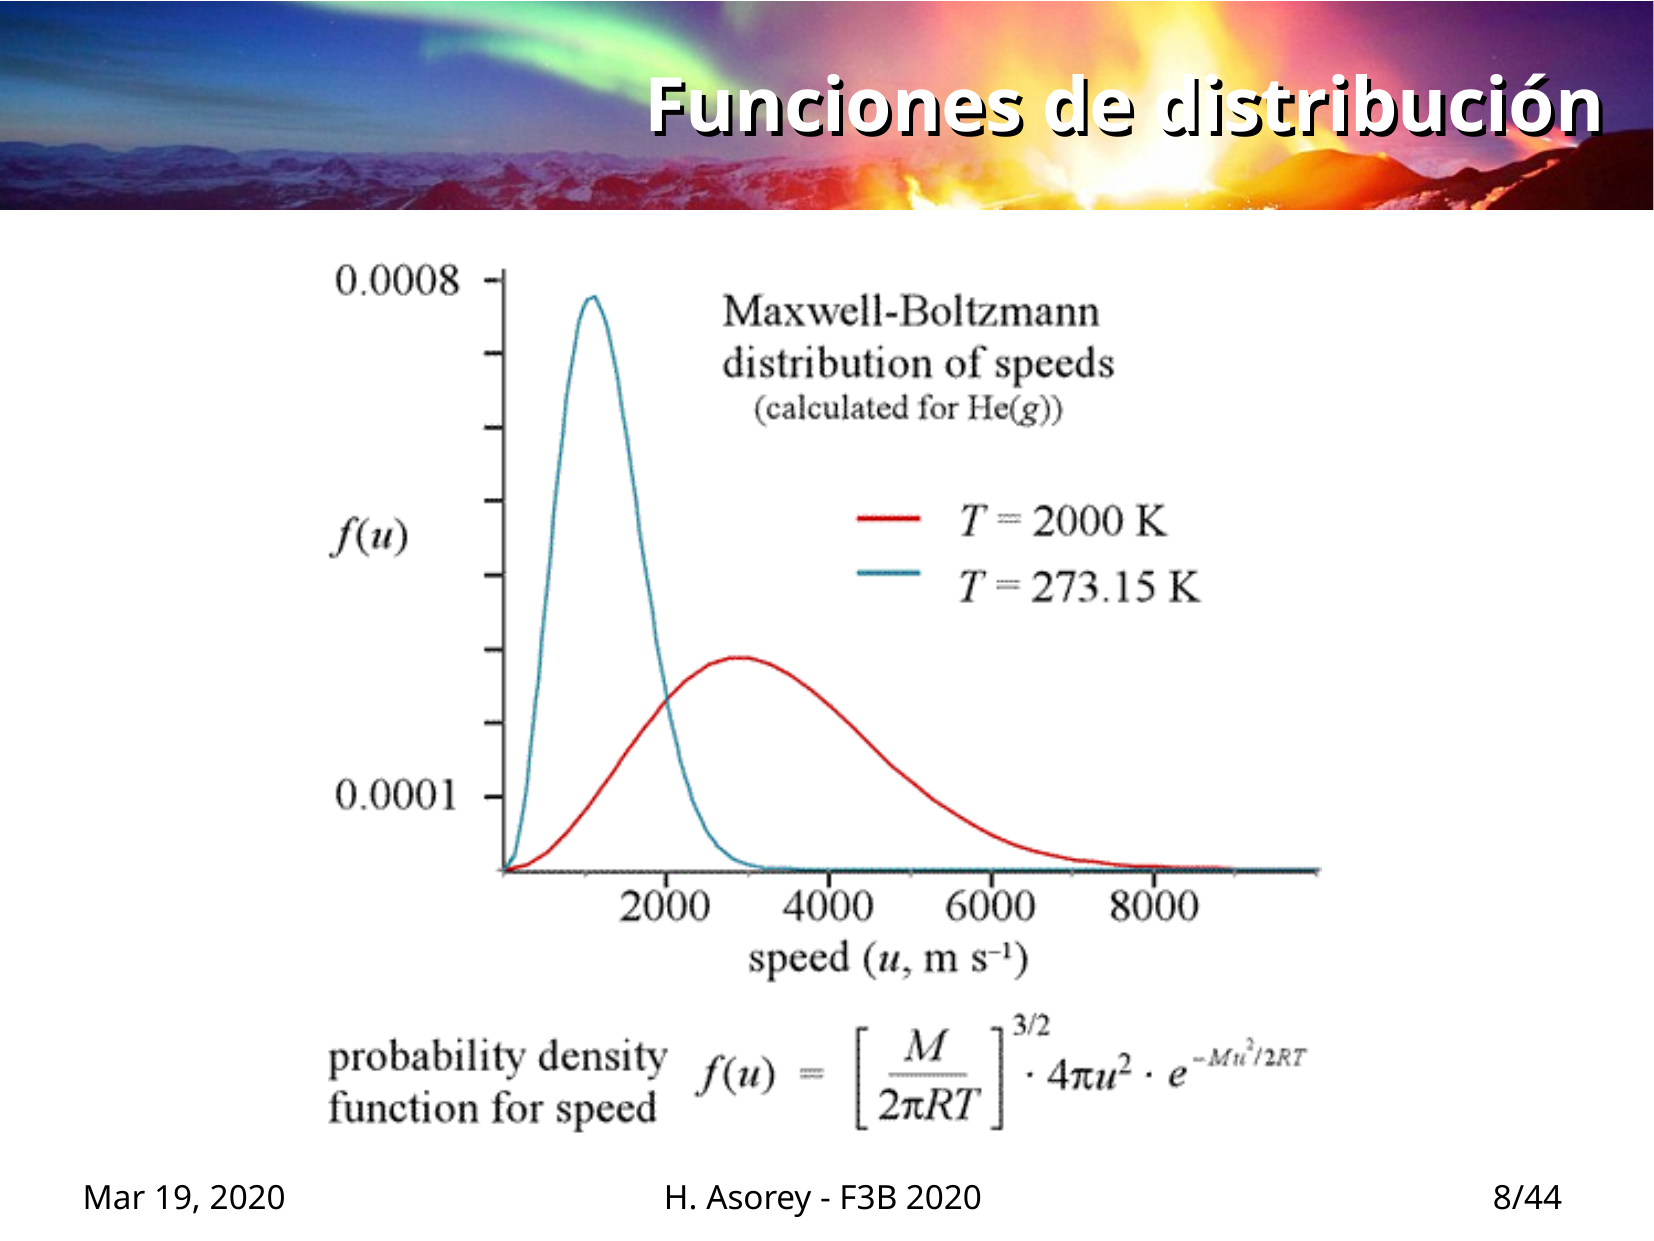

# Funciones de distribución
Mar 19, 2020
H. Asorey - F3B 2020
8